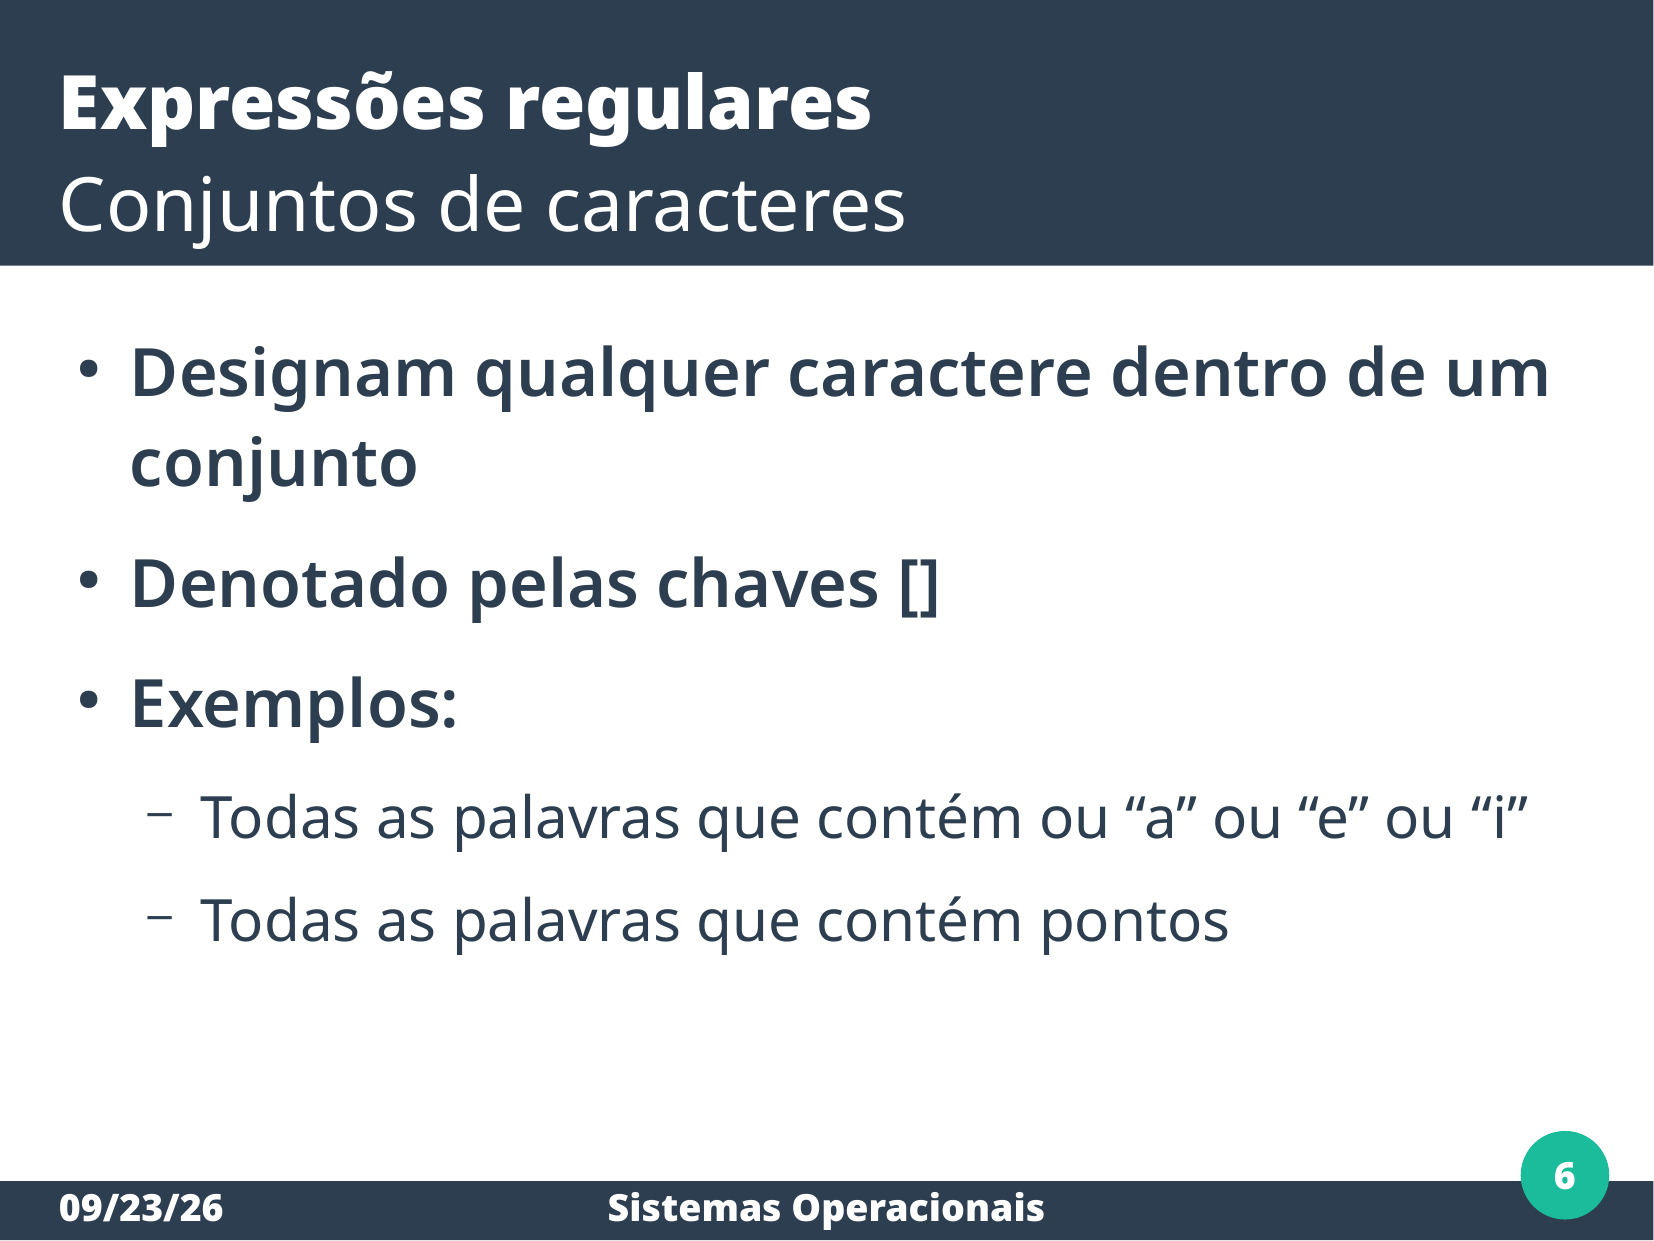

# Expressões regulares Conjuntos de caracteres
Designam qualquer caractere dentro de um conjunto
Denotado pelas chaves []
Exemplos:
Todas as palavras que contém ou “a” ou “e” ou “i”
Todas as palavras que contém pontos
6
Sistemas Operacionais